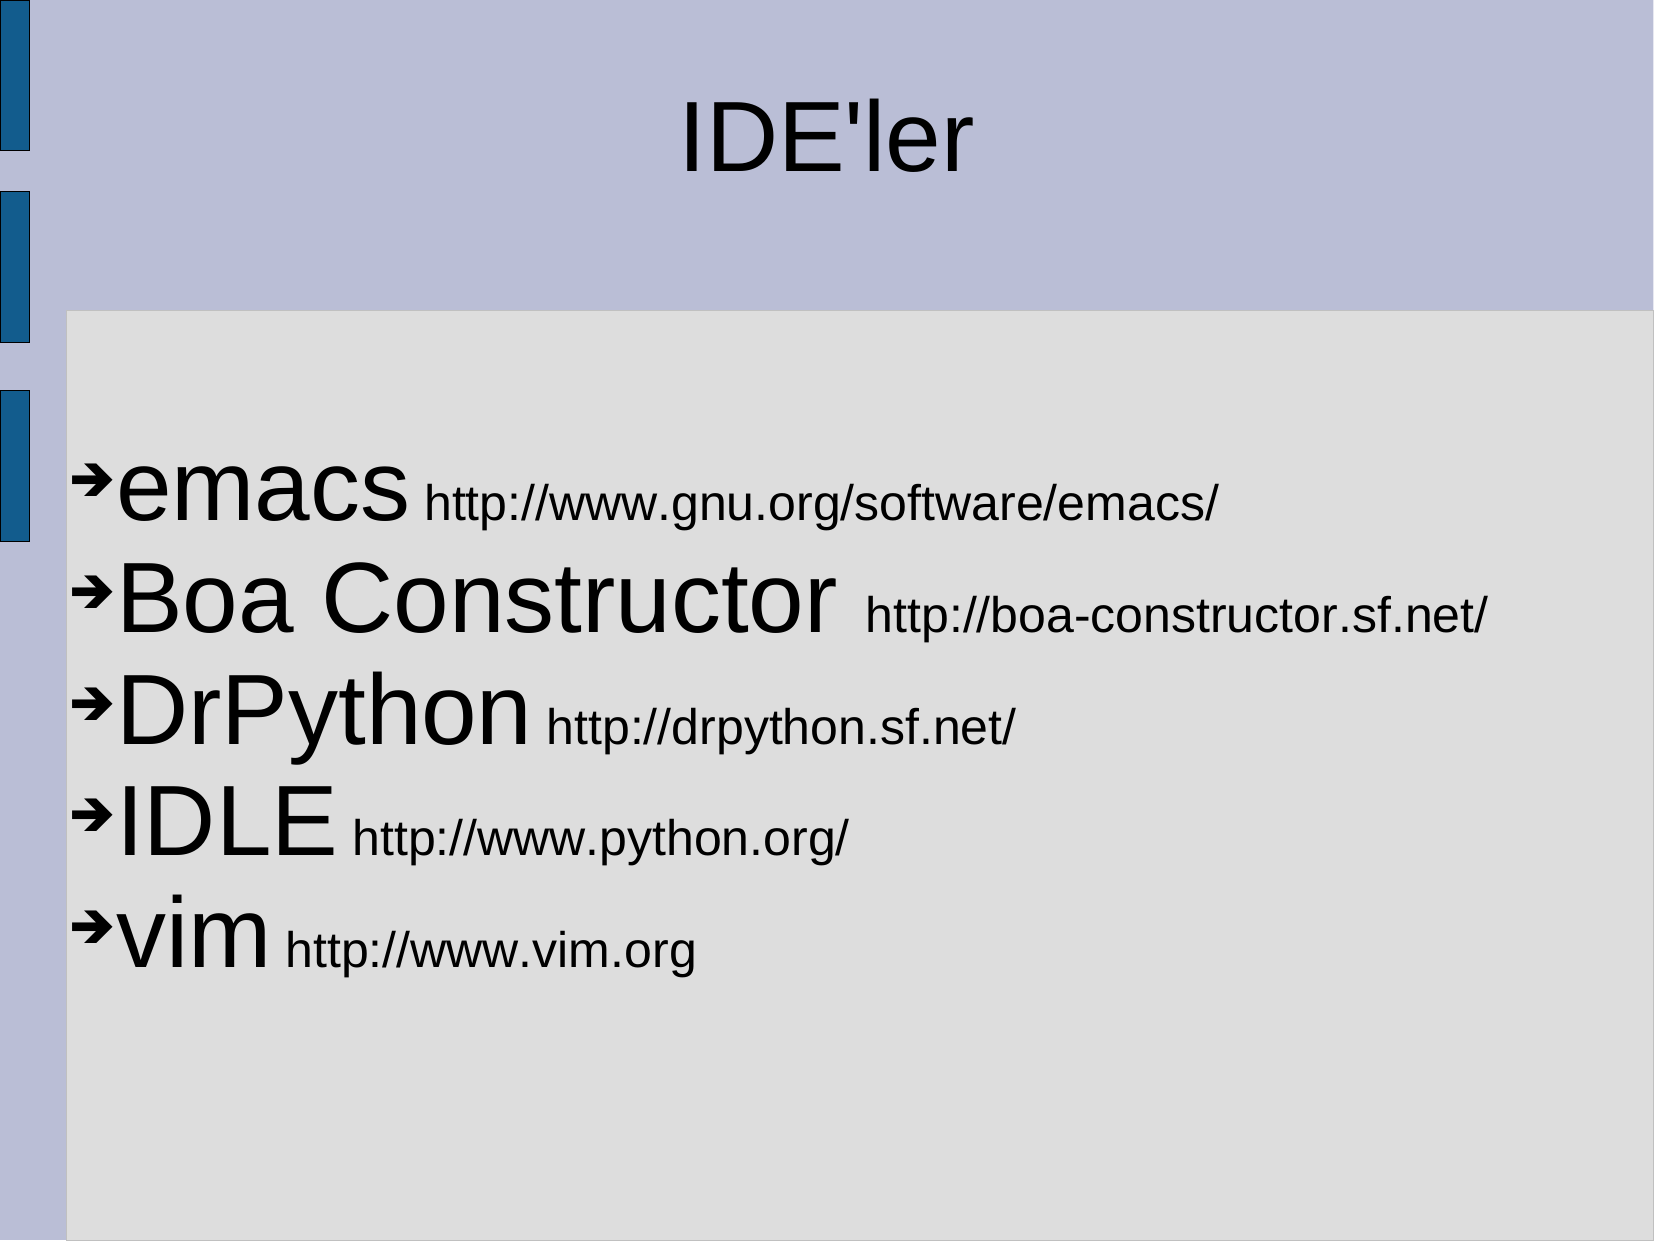

IDE'ler
emacs http://www.gnu.org/software/emacs/
Boa Constructor http://boa-constructor.sf.net/
DrPython http://drpython.sf.net/
IDLE http://www.python.org/
vim http://www.vim.org